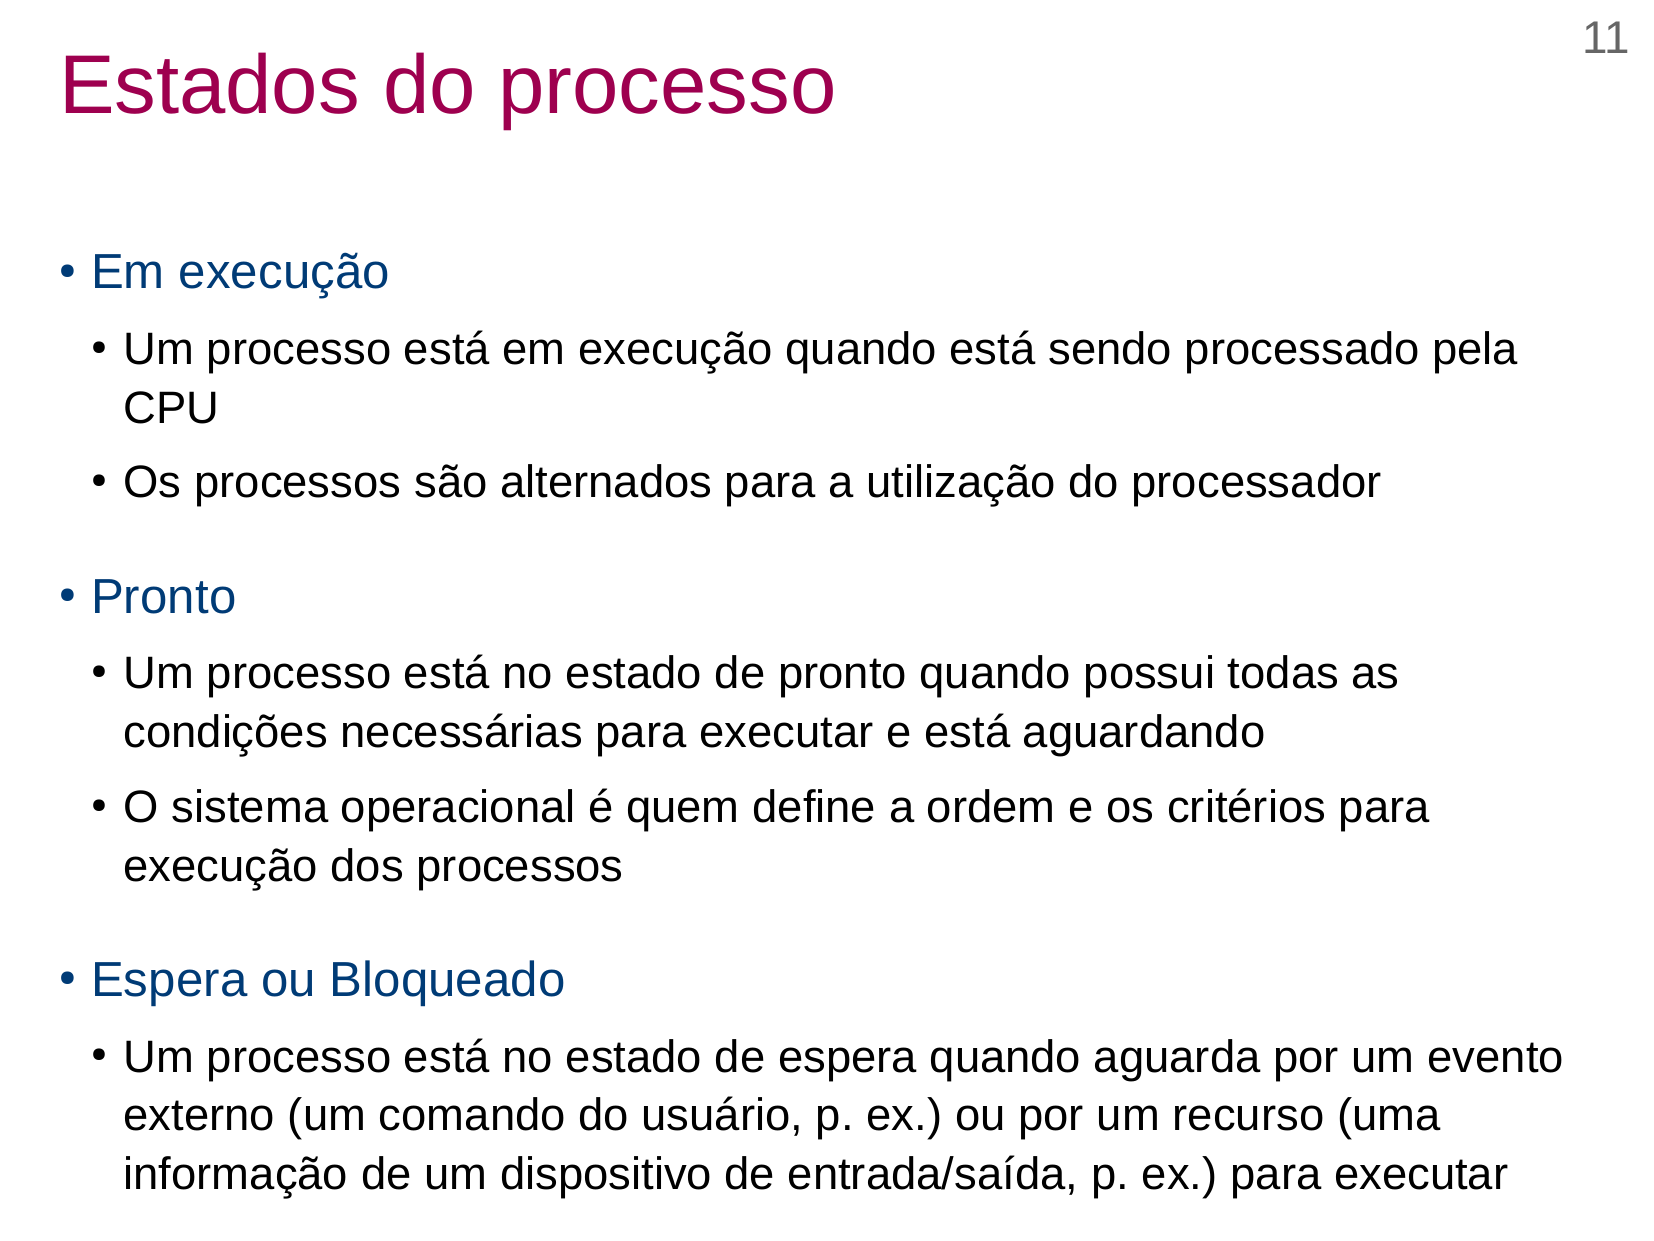

11
# Estados do processo
Em execução
Um processo está em execução quando está sendo processado pela CPU
Os processos são alternados para a utilização do processador
Pronto
Um processo está no estado de pronto quando possui todas as condições necessárias para executar e está aguardando
O sistema operacional é quem define a ordem e os critérios para execução dos processos
Espera ou Bloqueado
Um processo está no estado de espera quando aguarda por um evento externo (um comando do usuário, p. ex.) ou por um recurso (uma informação de um dispositivo de entrada/saída, p. ex.) para executar